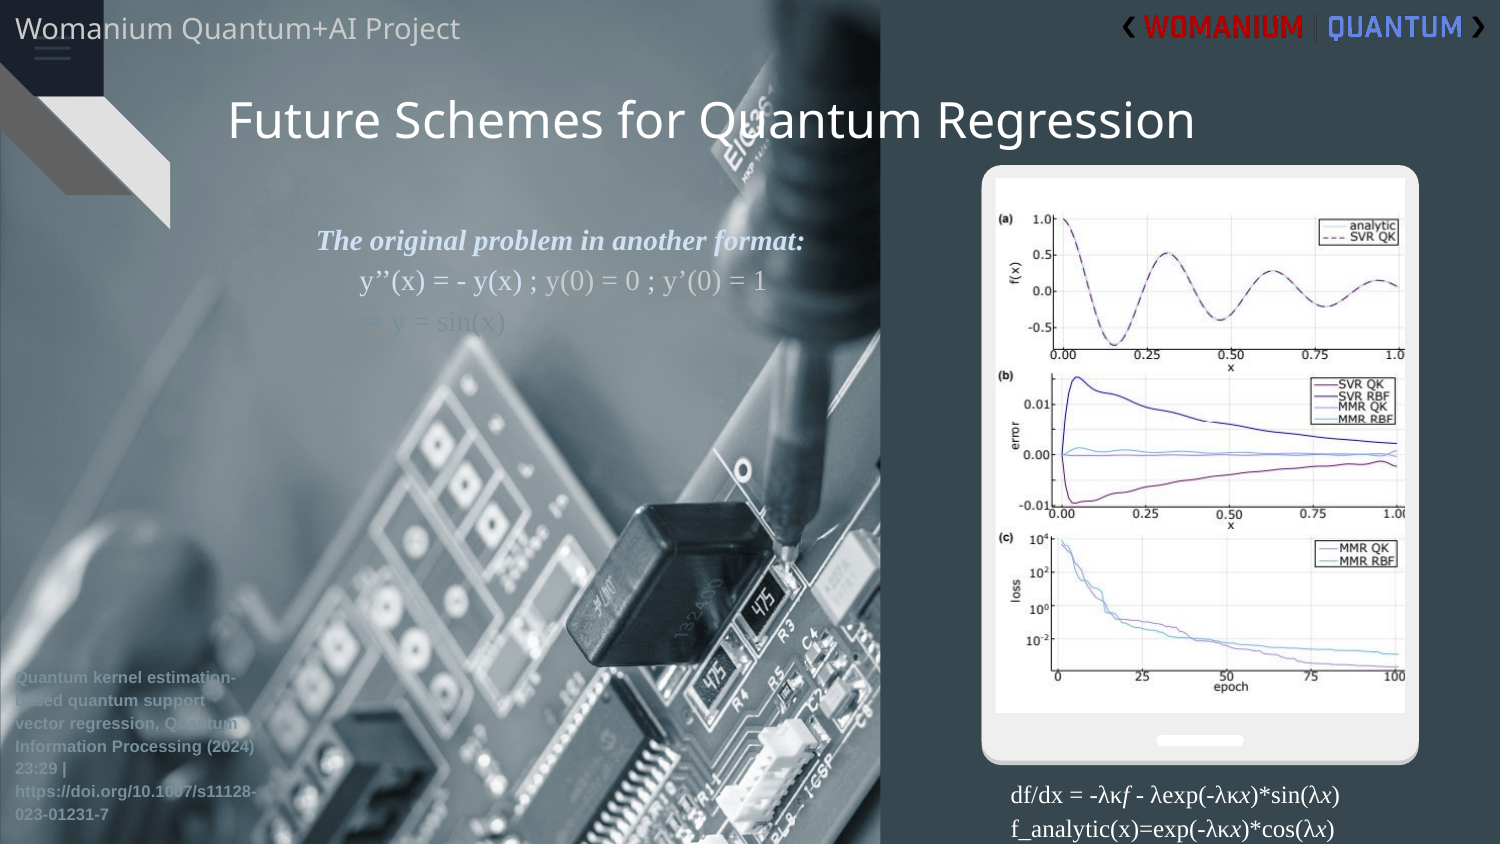

Womanium Quantum+AI Project
# Future Schemes for Quantum Regression
The original problem in another format:
 y’’(x) = - y(x) ; y(0) = 0 ; y’(0) = 1
 ⇒ y = sin(x)
Quantum kernel estimation-based quantum support vector regression, Quantum Information Processing (2024) 23:29 | https://doi.org/10.1007/s11128-023-01231-7
df/dx = -λκf - λexp(-λκx)*sin(λx)
f_analytic(x)=exp(-λκx)*cos(λx)